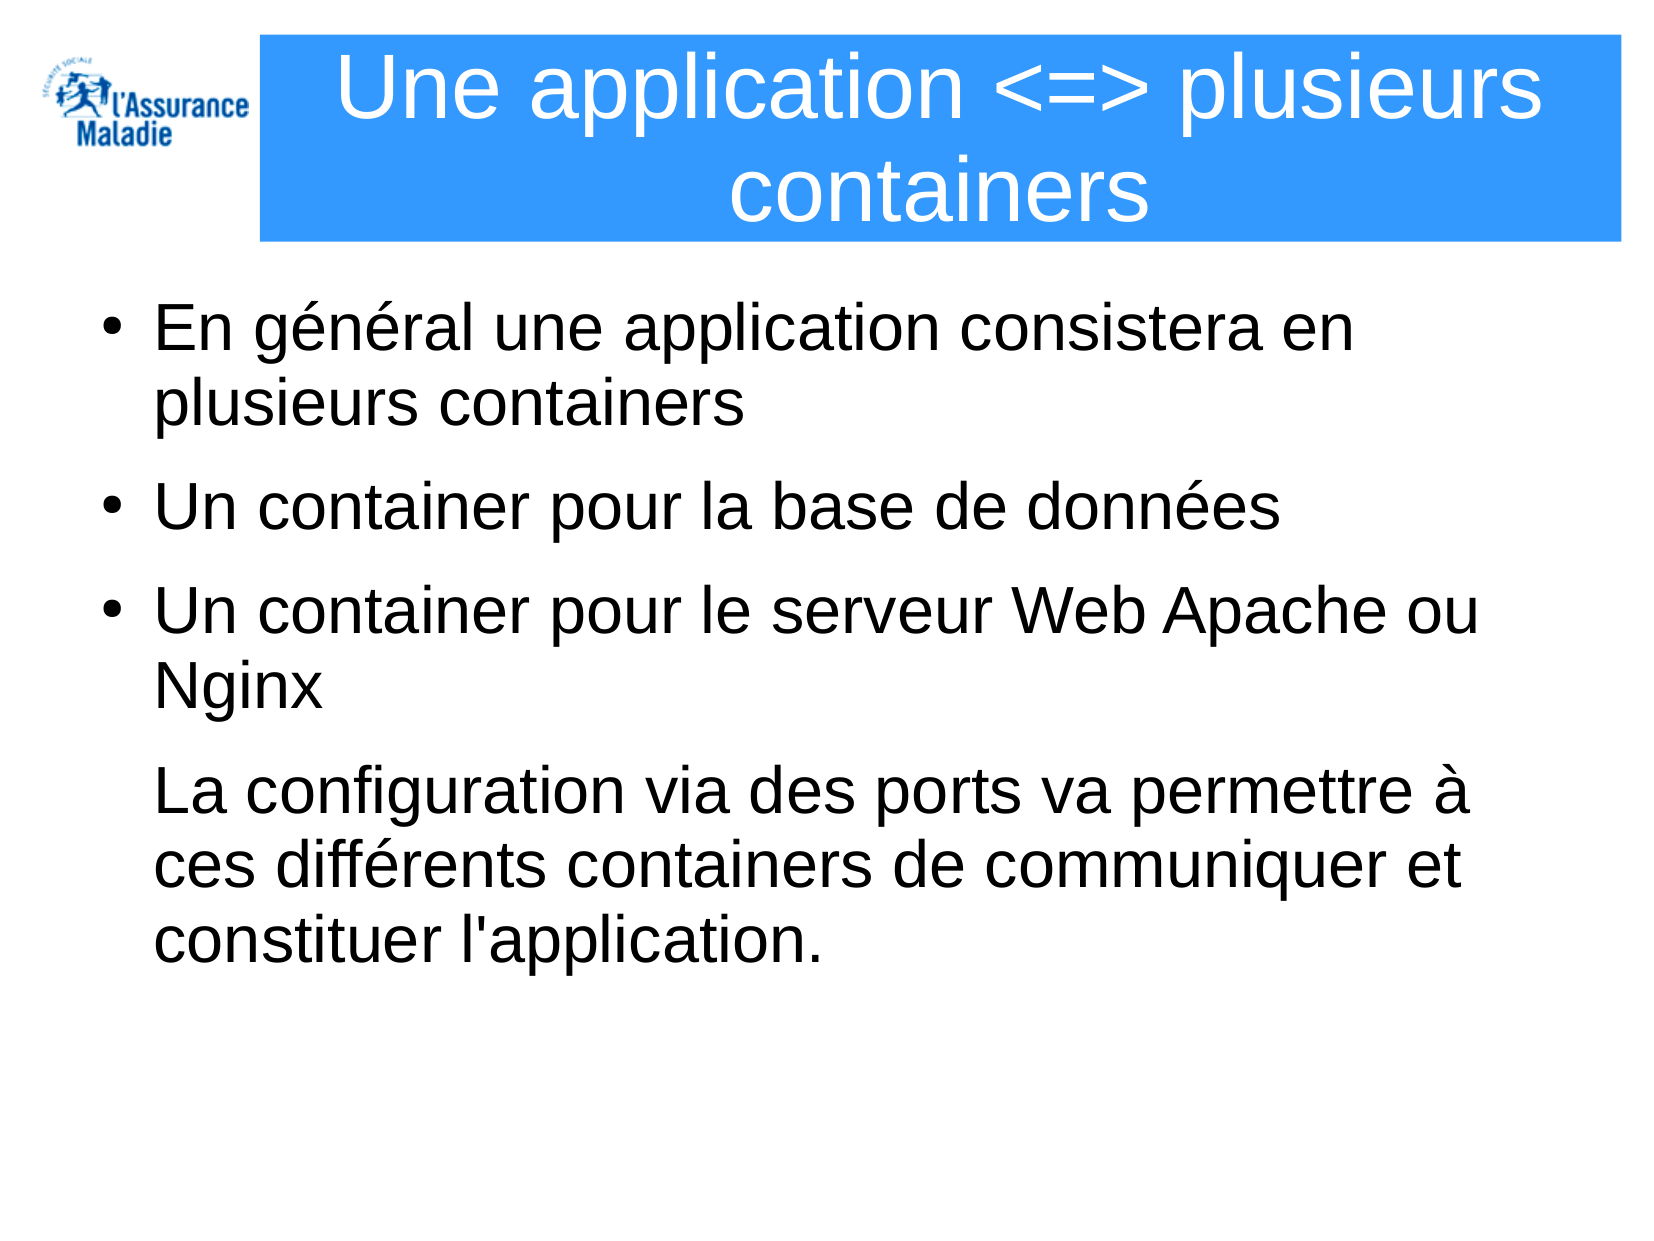

# Une application <=> plusieurs containers
En général une application consistera en plusieurs containers
Un container pour la base de données
Un container pour le serveur Web Apache ou Nginx
La configuration via des ports va permettre à ces différents containers de communiquer et constituer l'application.